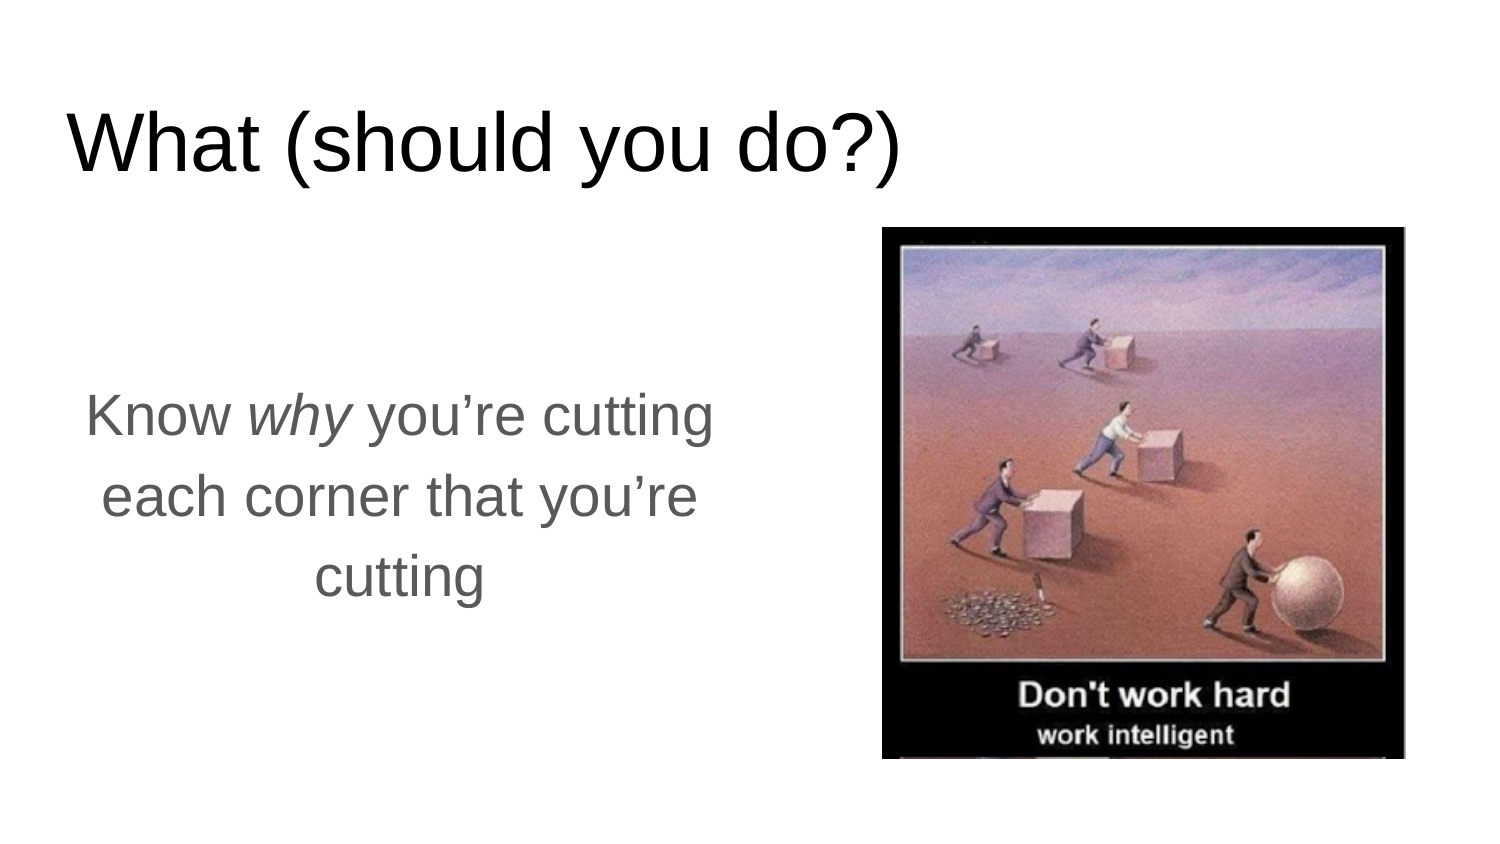

# What (should you do?)
Know why you’re cutting each corner that you’re cutting